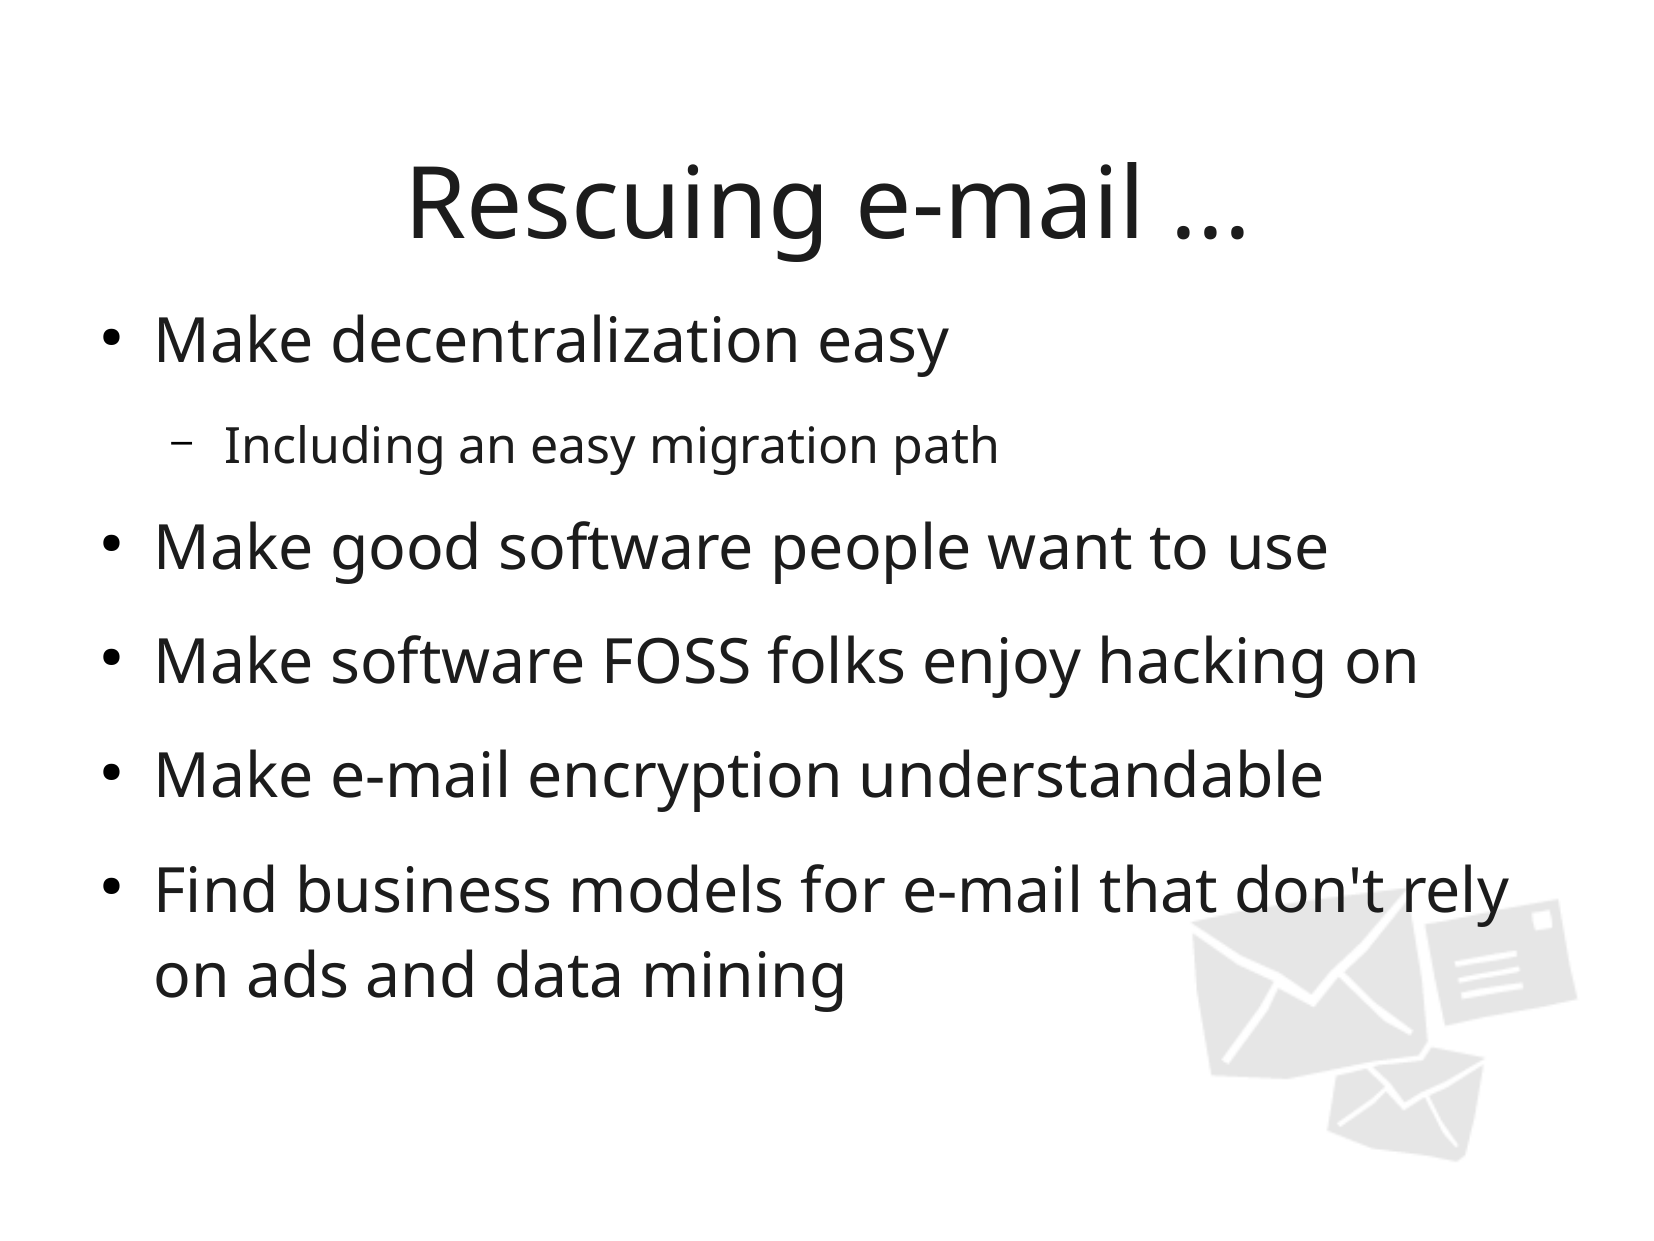

# Rescuing e-mail ...
Make decentralization easy
Including an easy migration path
Make good software people want to use
Make software FOSS folks enjoy hacking on
Make e-mail encryption understandable
Find business models for e-mail that don't rely on ads and data mining